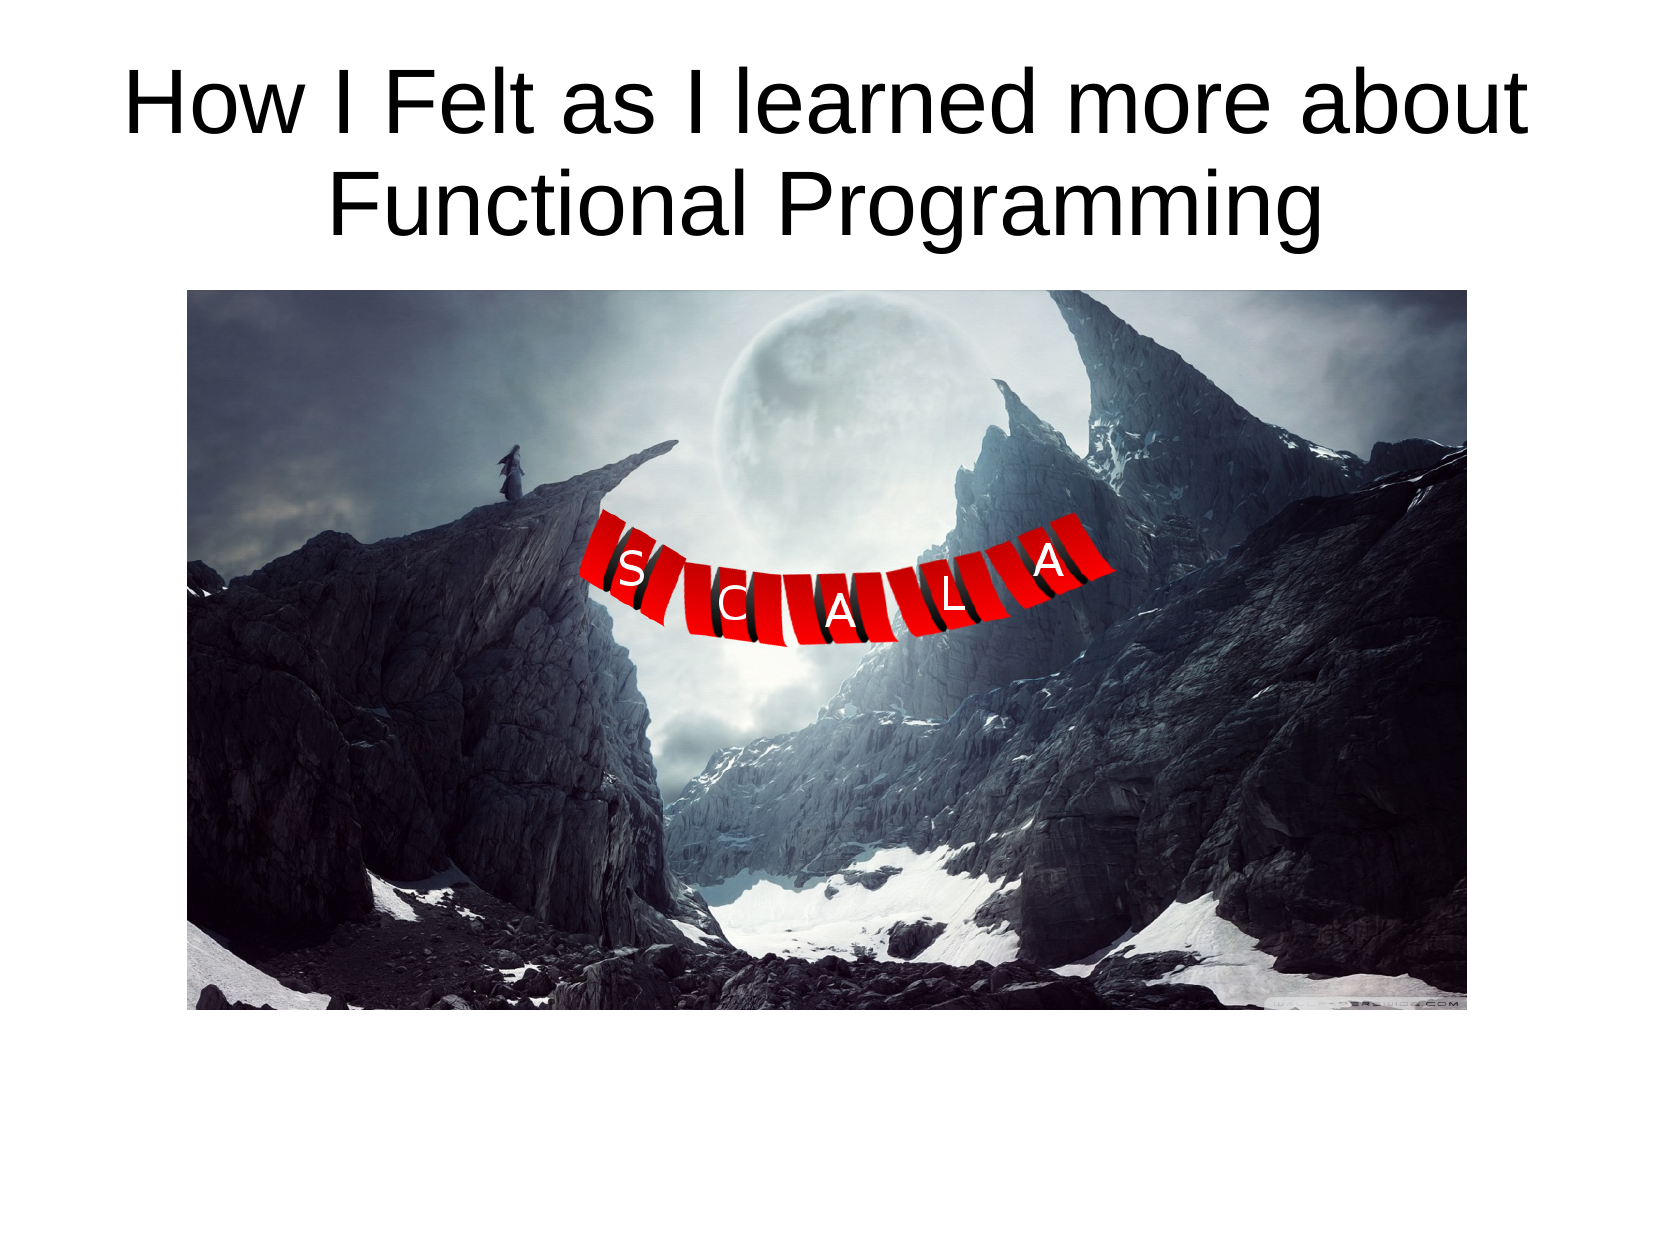

# How I Felt as I learned more about Functional Programming